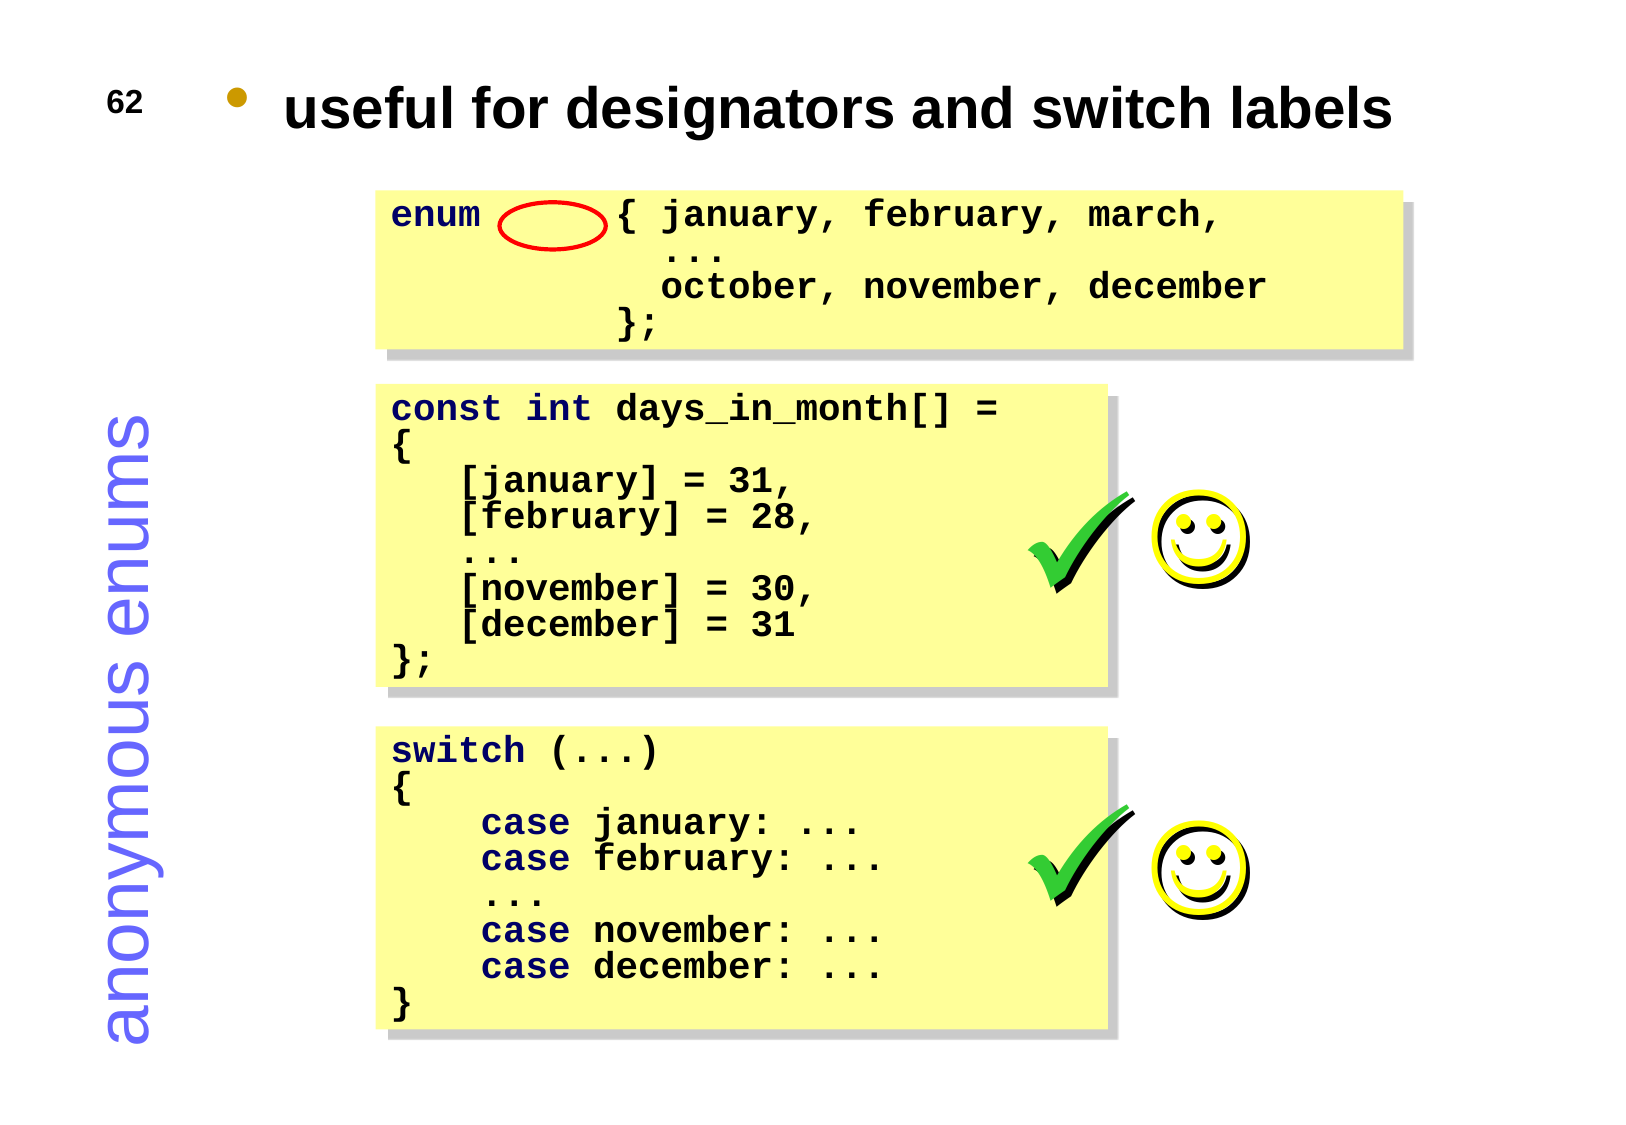

62
useful for designators and switch labels
enum { january, february, march,
 ...
 october, november, december
 };
const int days_in_month[] =
{
 [january] = 31,
 [february] = 28,
 ...
 [november] = 30,
 [december] = 31
};


# anonymous enums
switch (...)
{
 case january: ...
 case february: ...
 ...
 case november: ...
 case december: ...
}

